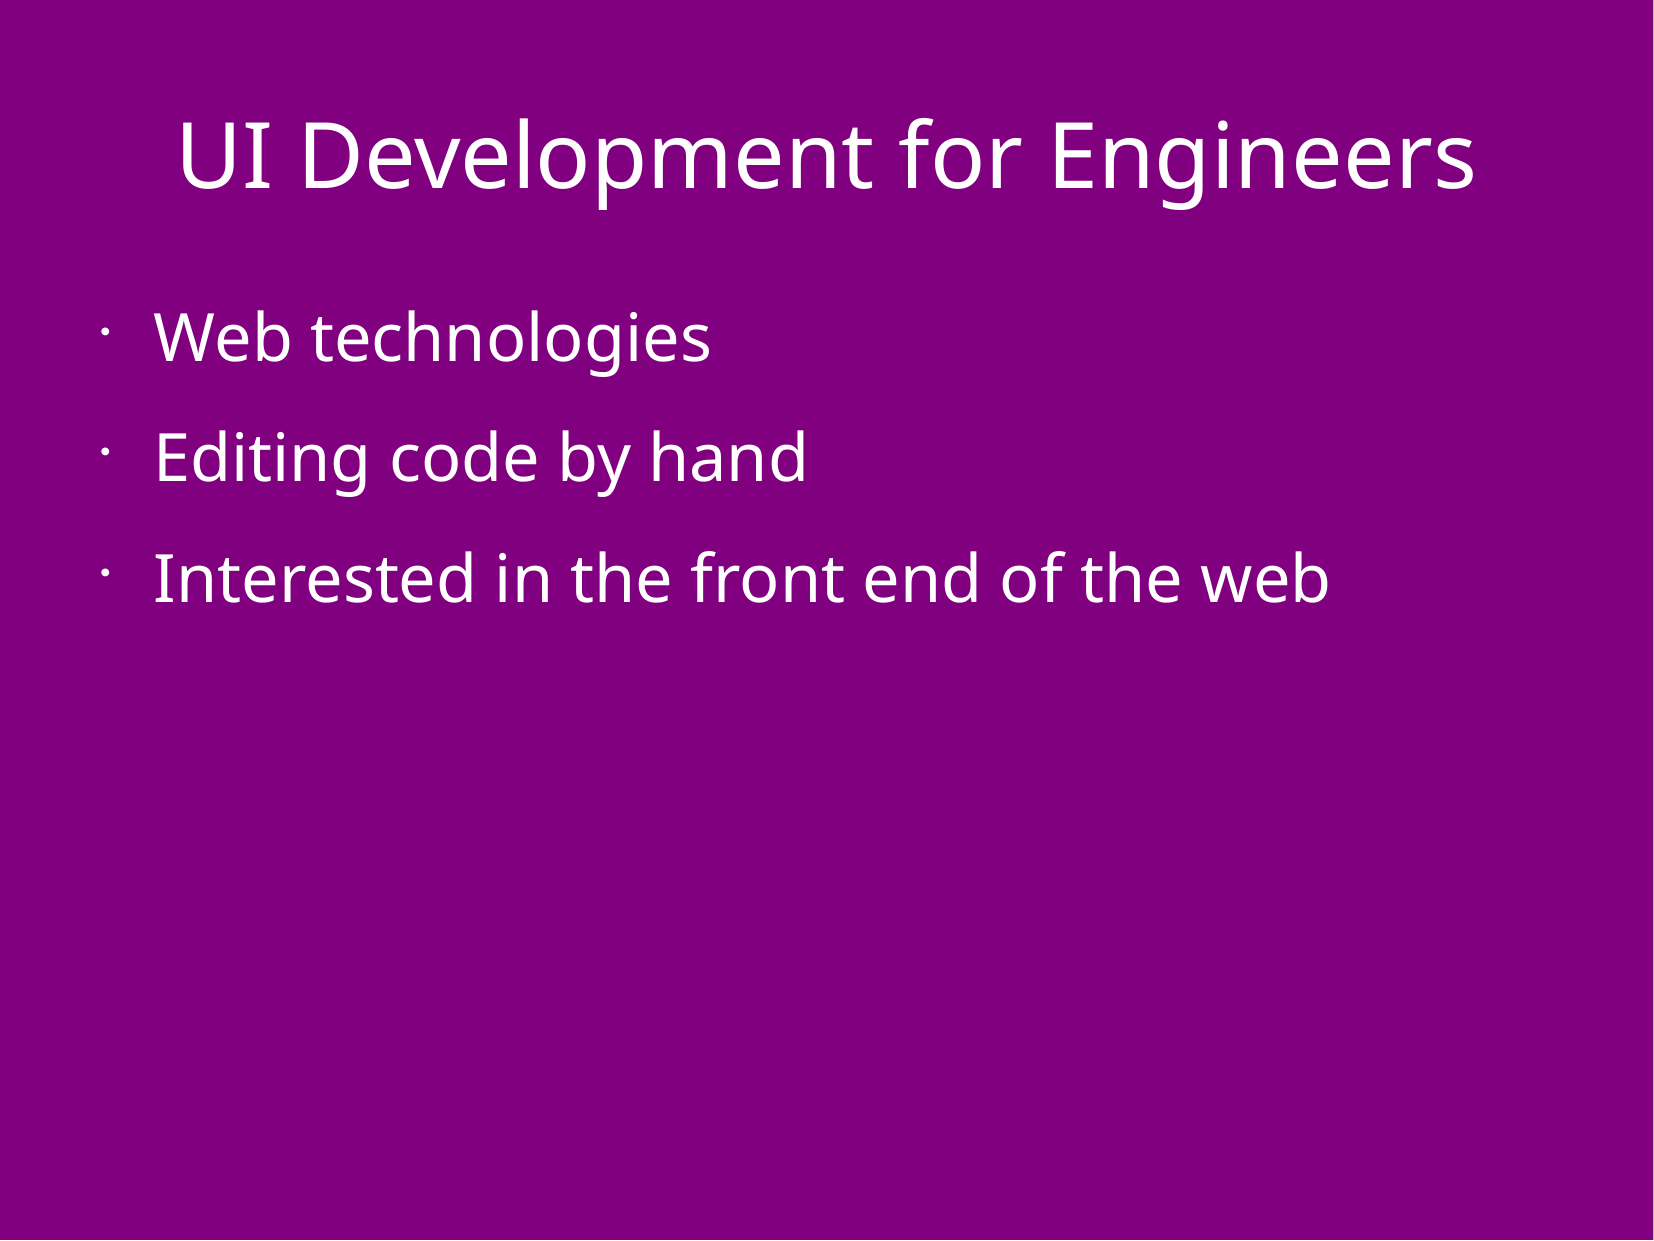

# UI Development for Engineers
Web technologies
Editing code by hand
Interested in the front end of the web